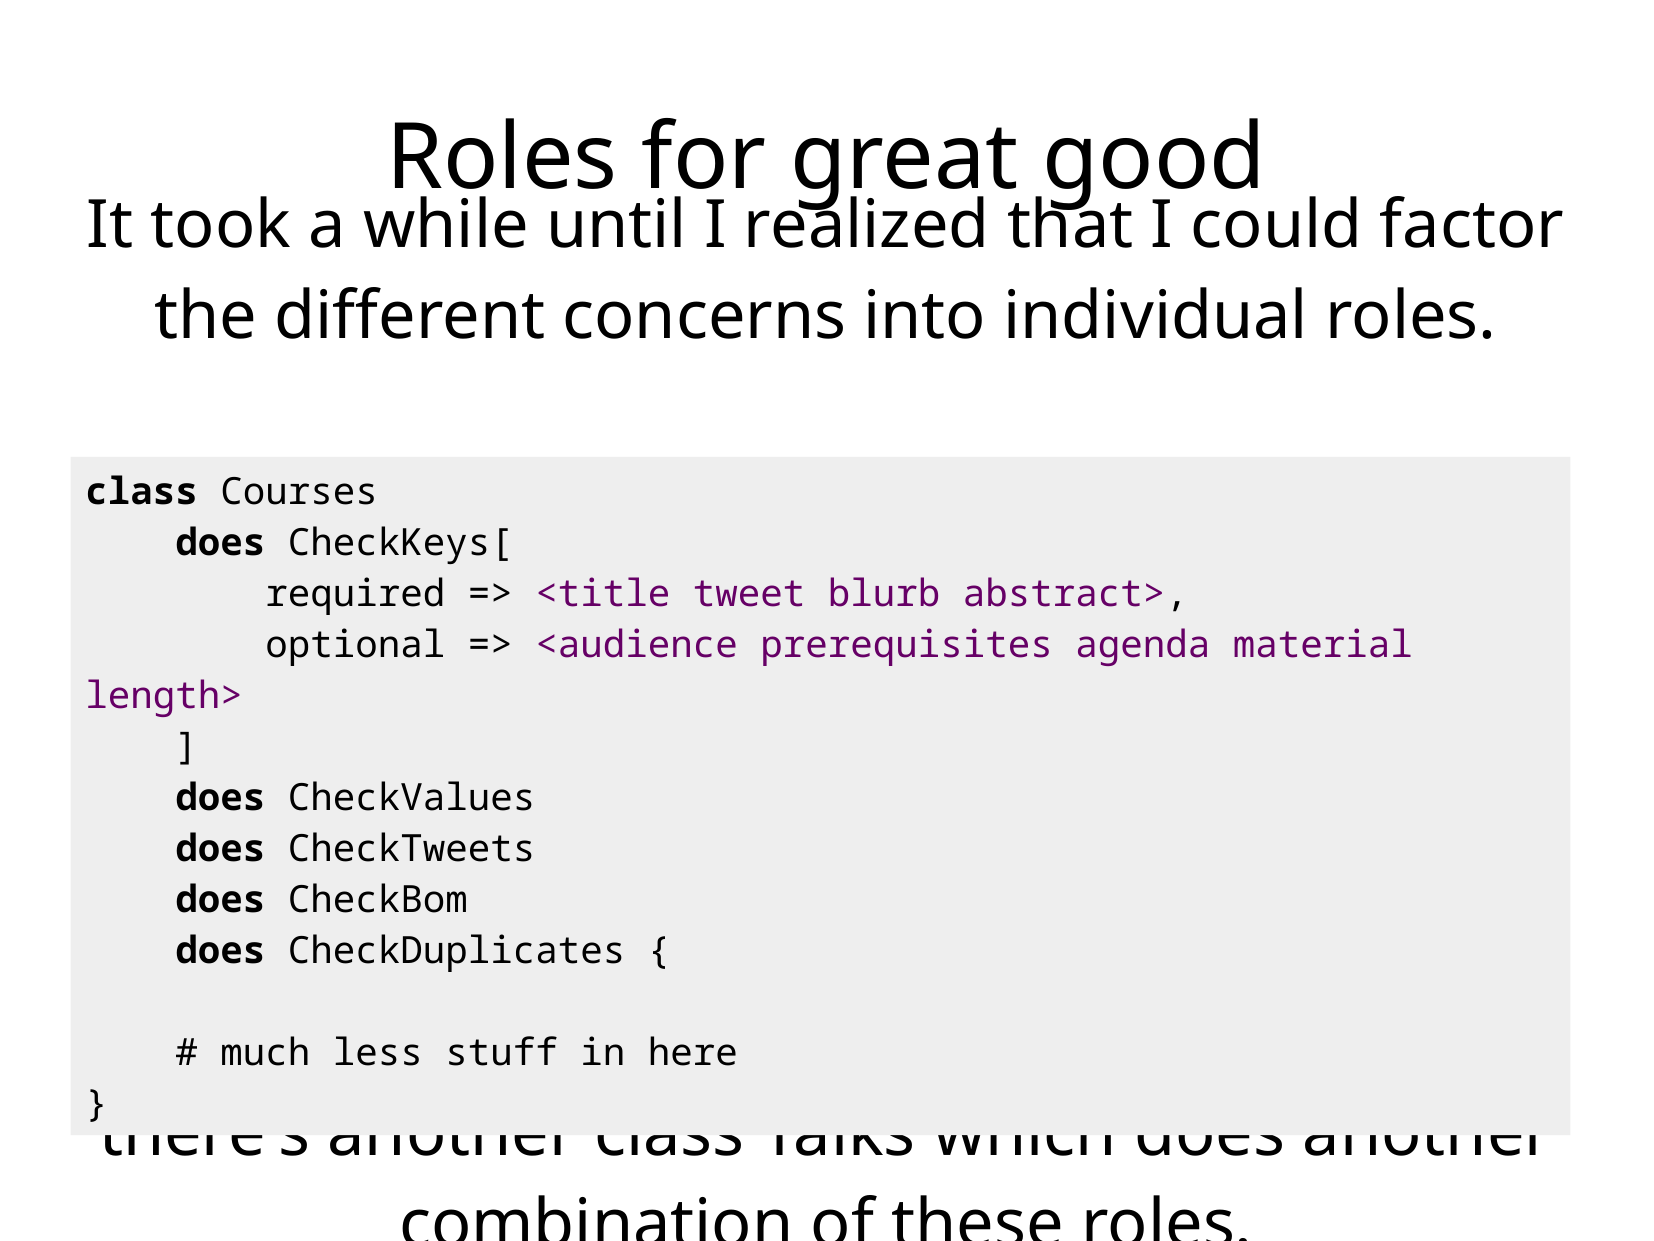

# Roles for great good
It took a while until I realized that I could factor the different concerns into individual roles.
This is an example of roles-for-reuse, because there's another class Talks which does another combination of these roles.
class Courses
 does CheckKeys[
 required => <title tweet blurb abstract>,
 optional => <audience prerequisites agenda material length>
 ]
 does CheckValues
 does CheckTweets
 does CheckBom
 does CheckDuplicates {
 # much less stuff in here
}